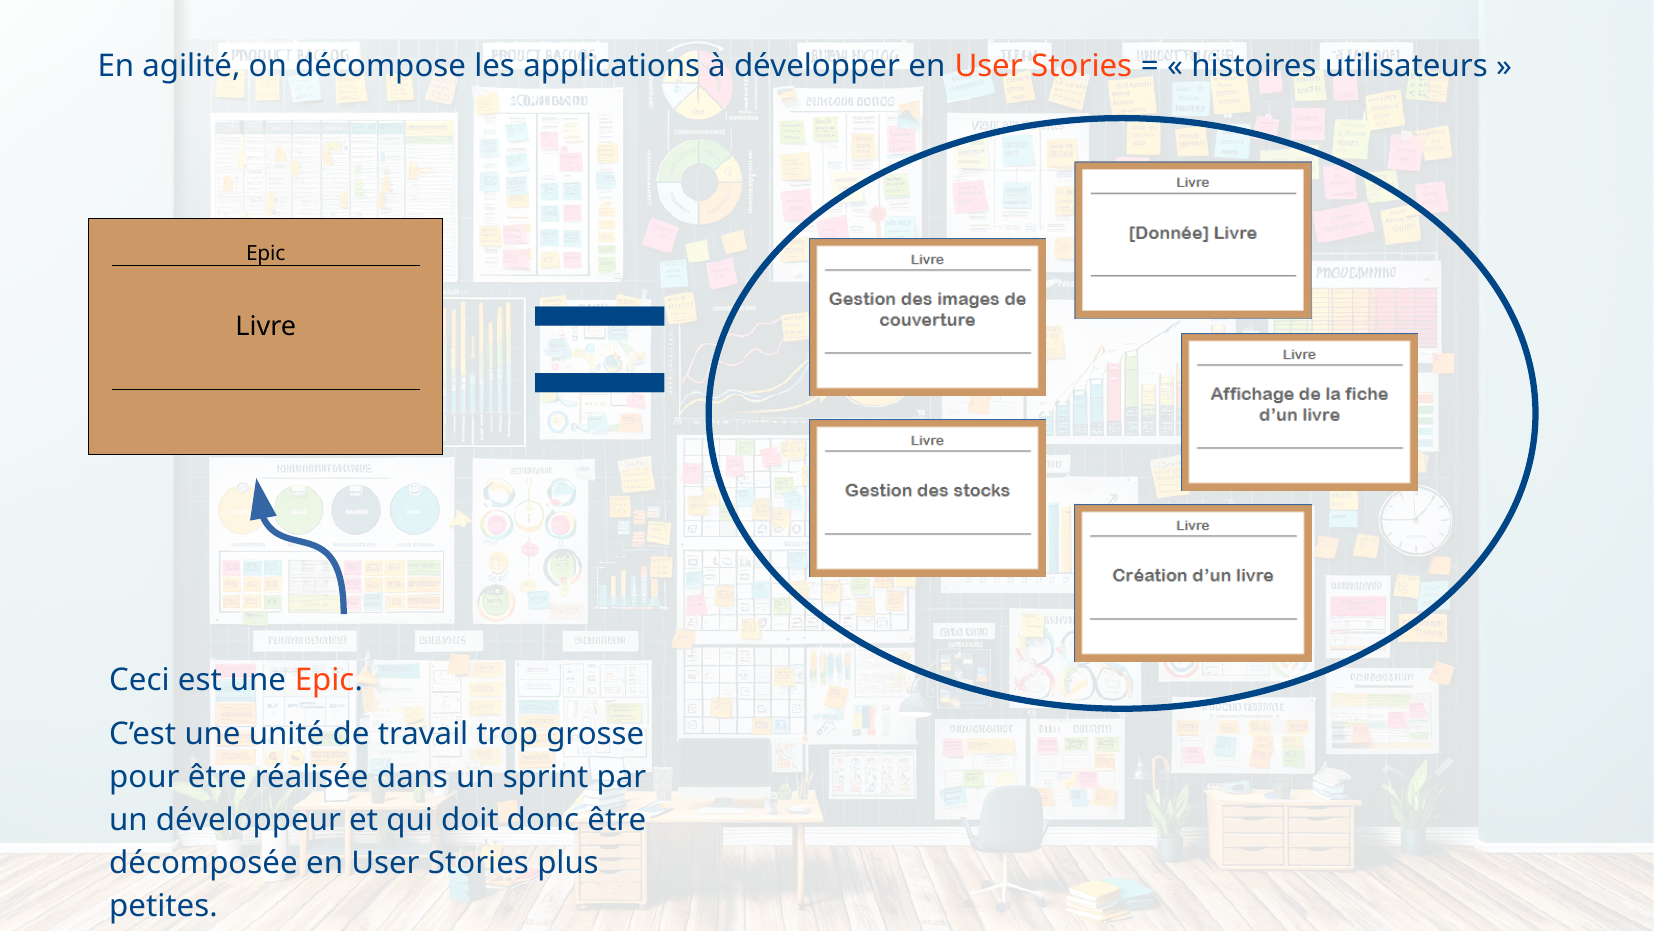

En agilité, on décompose les applications à développer en User Stories = « histoires utilisateurs »
=
Epic
Livre
Ceci est une Epic.
C’est une unité de travail trop grosse pour être réalisée dans un sprint par un développeur et qui doit donc être décomposée en User Stories plus petites.